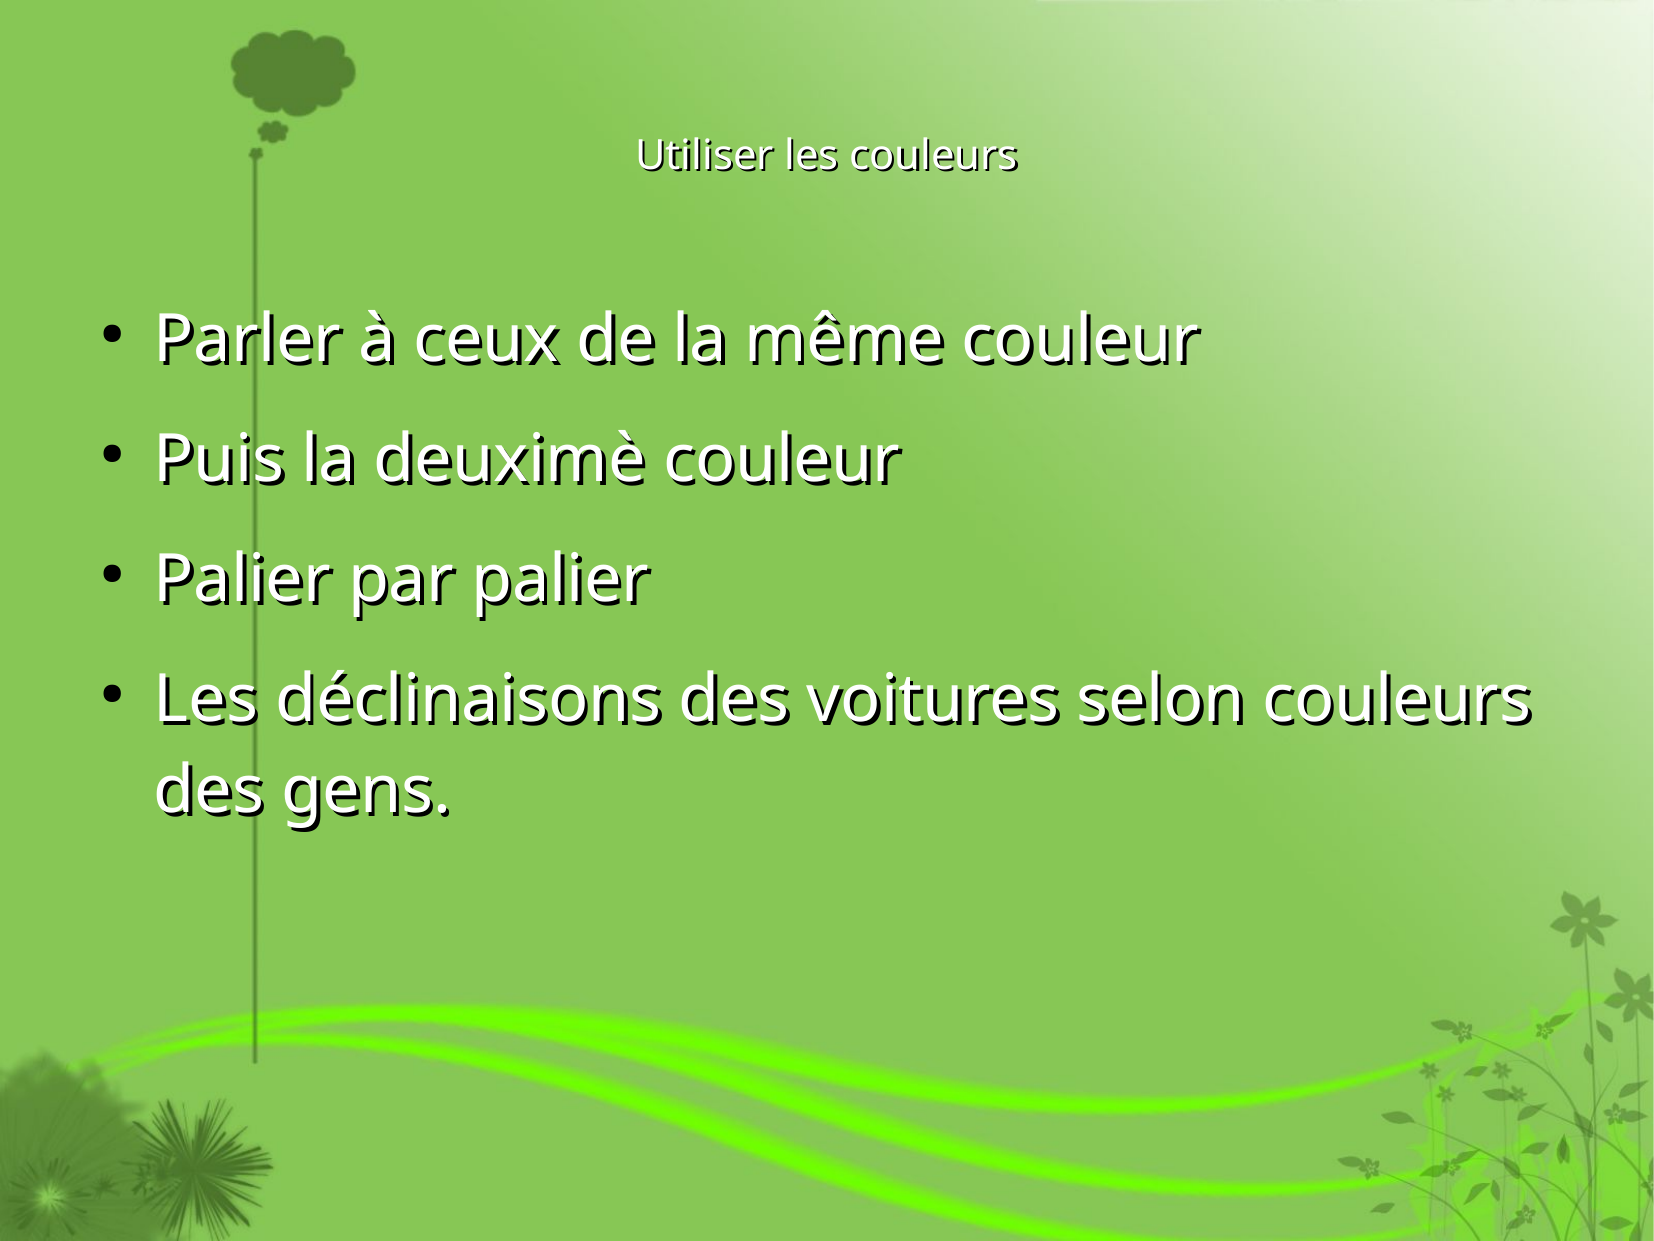

# Utiliser les couleurs
Parler à ceux de la même couleur
Puis la deuximè couleur
Palier par palier
Les déclinaisons des voitures selon couleurs des gens.